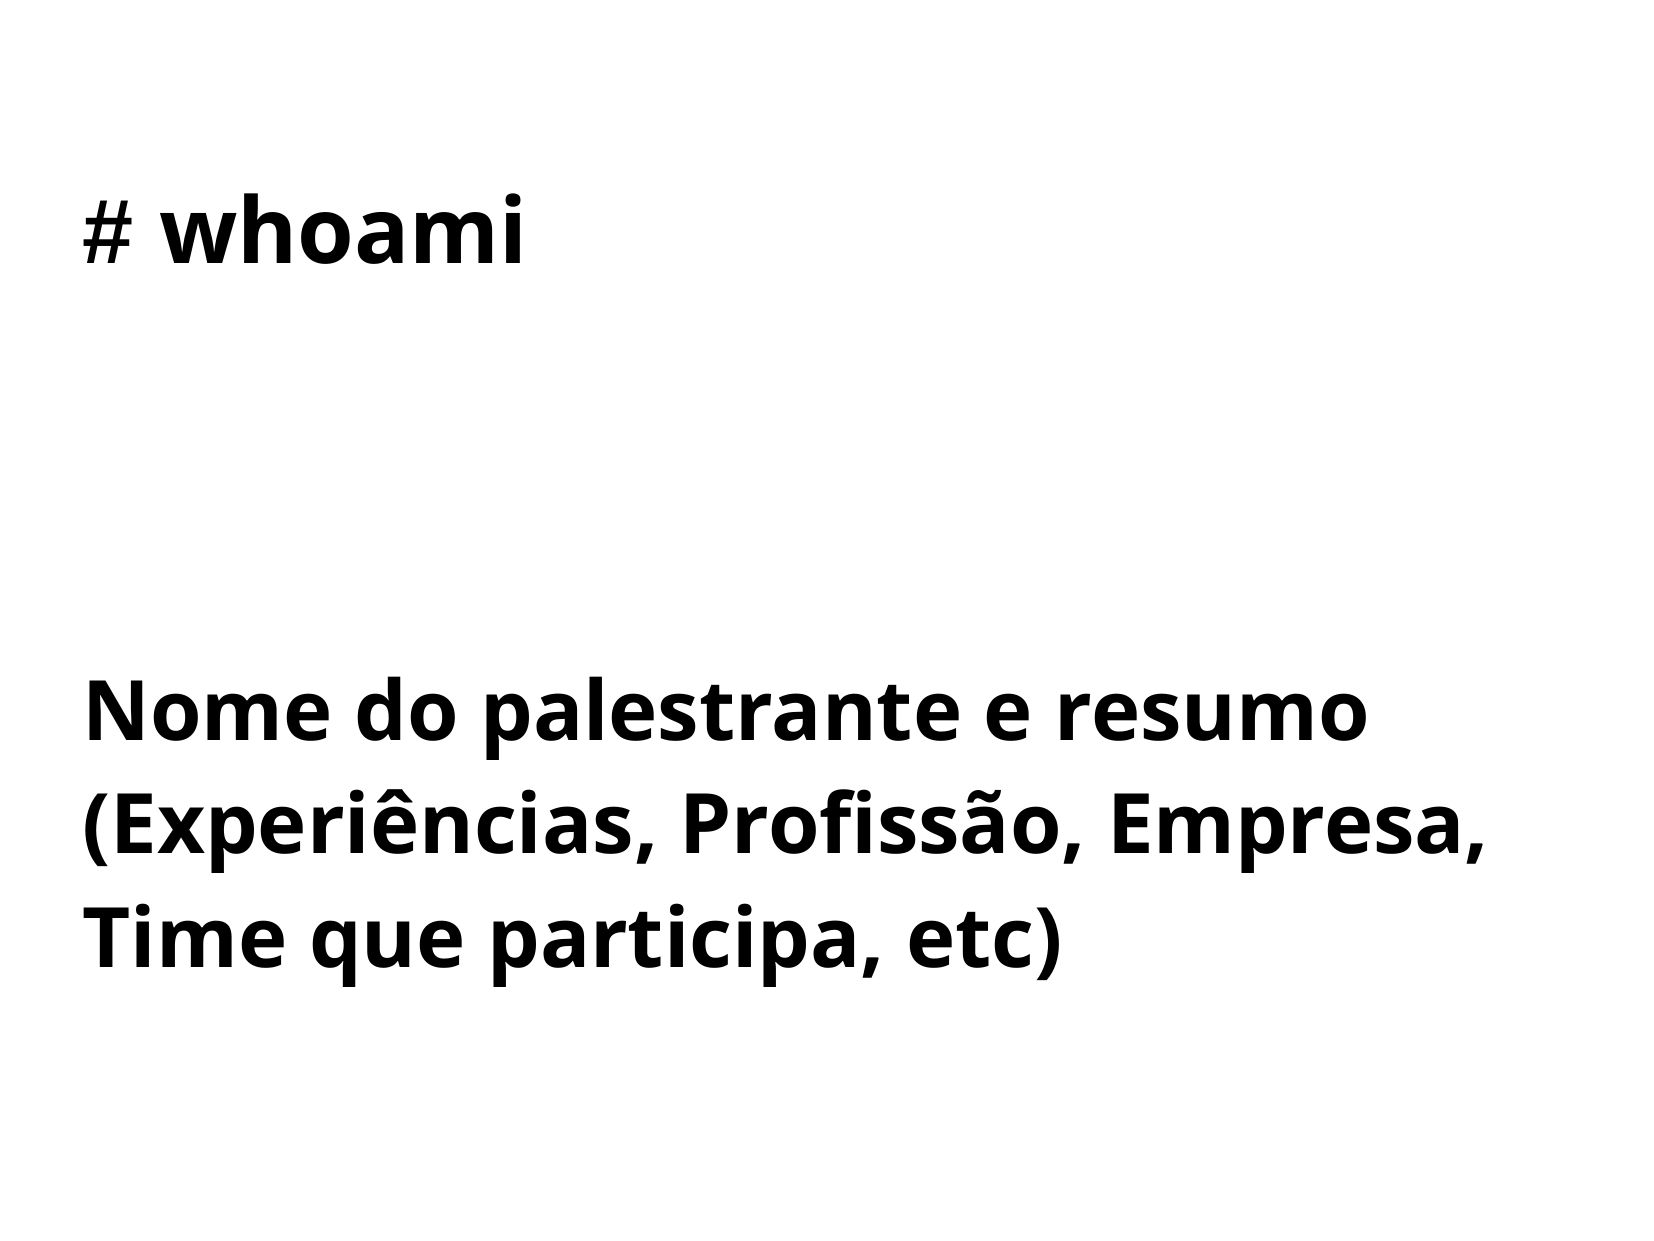

# # whoami
Nome do palestrante e resumo (Experiências, Profissão, Empresa, Time que participa, etc)